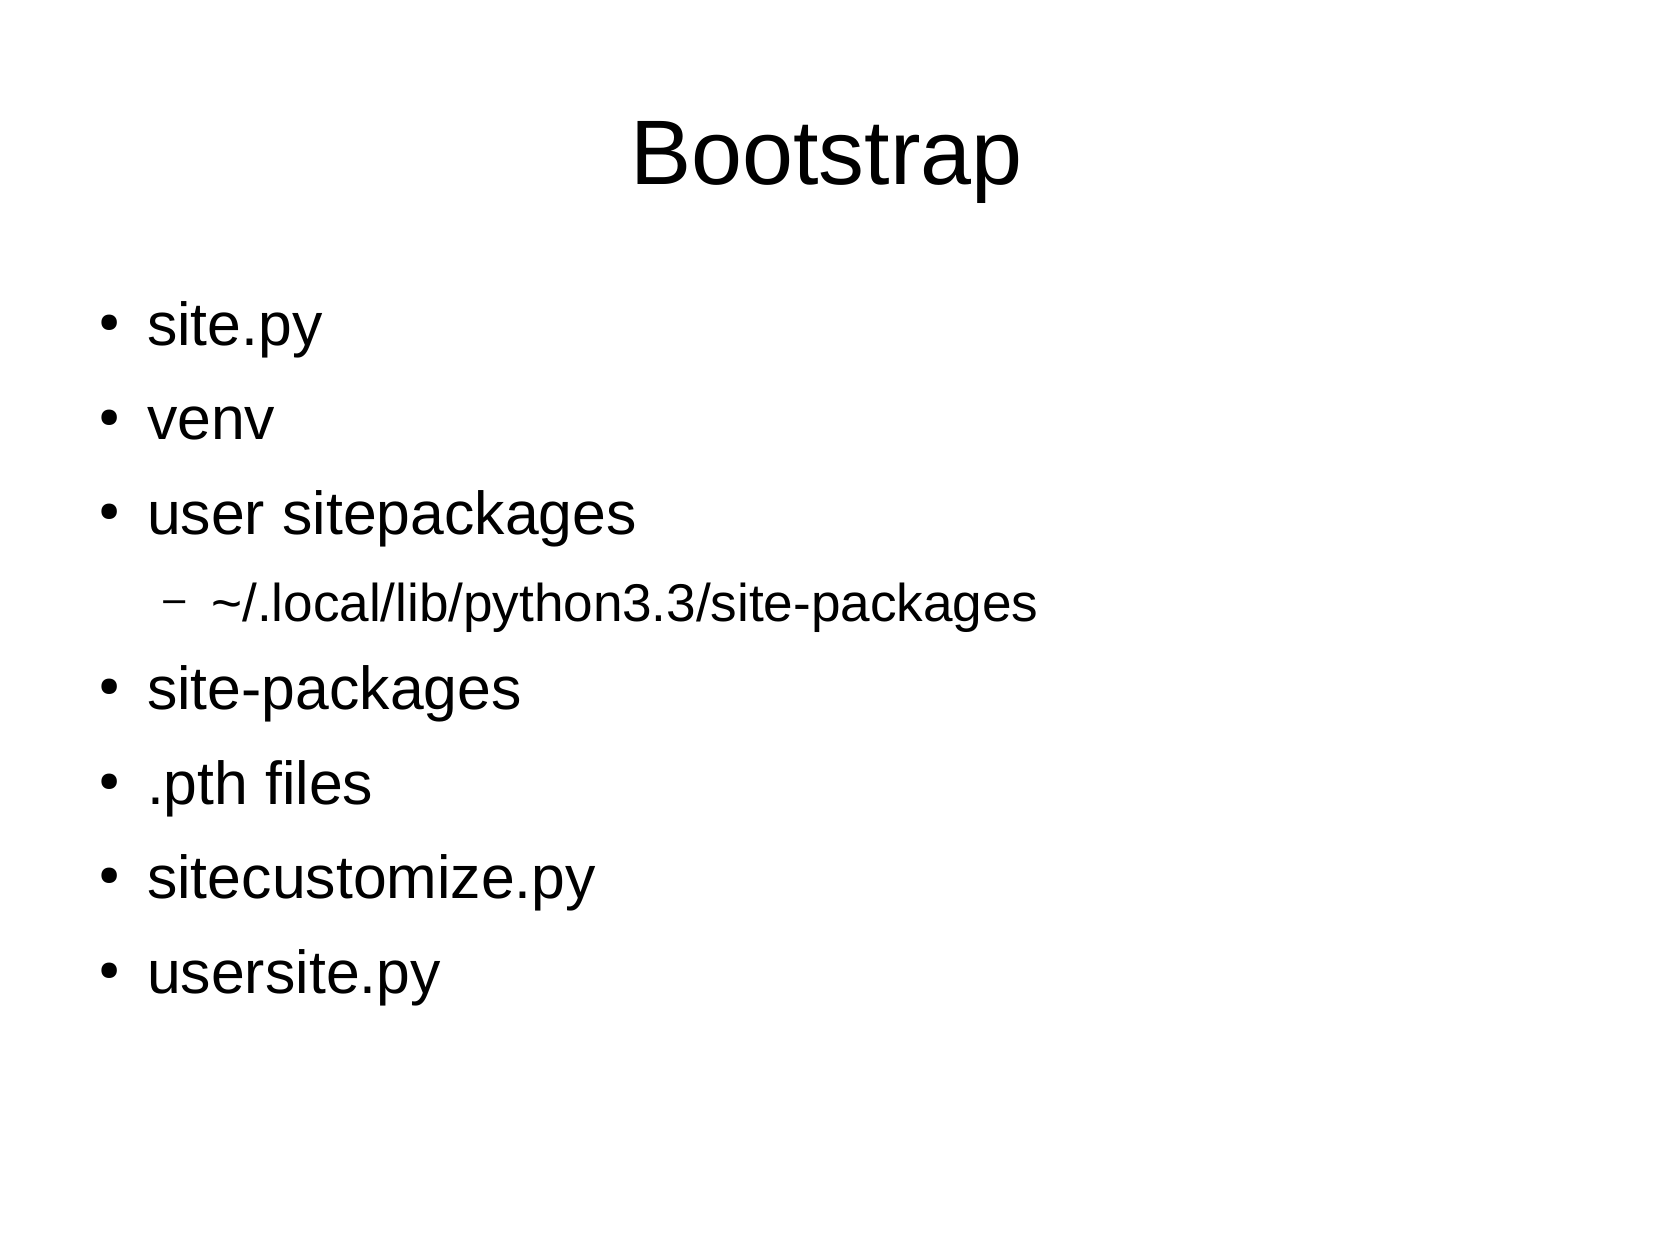

# Bootstrap
site.py
venv
user sitepackages
~/.local/lib/python3.3/site-packages
site-packages
.pth files
sitecustomize.py
usersite.py